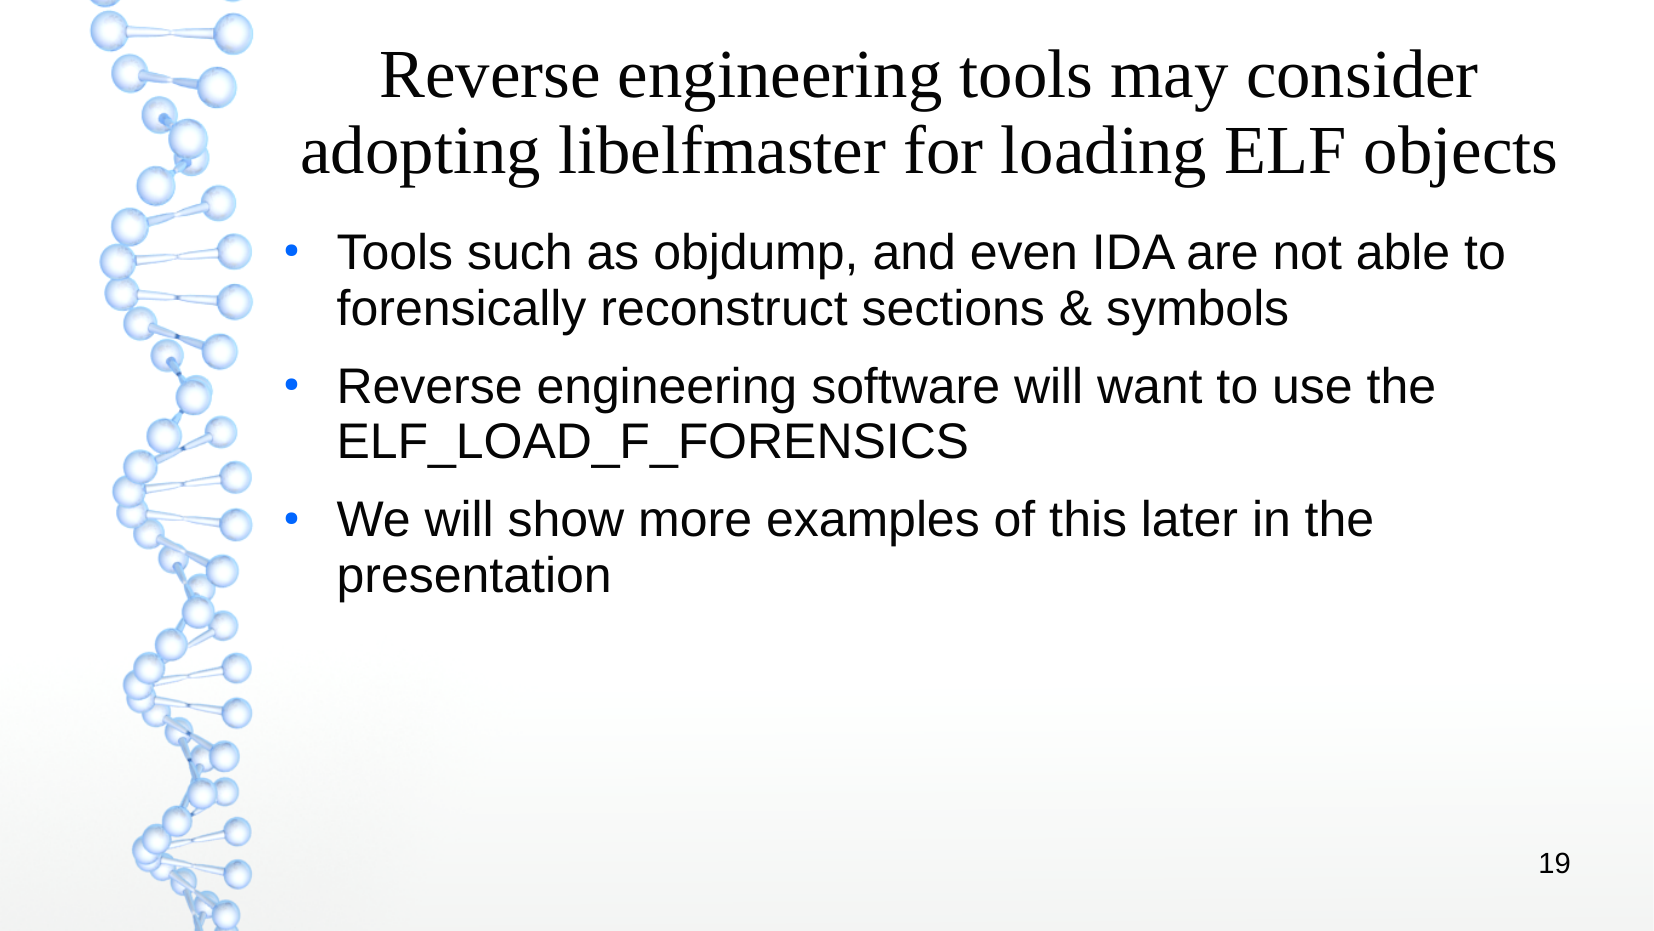

# Reverse engineering tools may consider adopting libelfmaster for loading ELF objects
Tools such as objdump, and even IDA are not able to forensically reconstruct sections & symbols
Reverse engineering software will want to use the ELF_LOAD_F_FORENSICS
We will show more examples of this later in the presentation
19